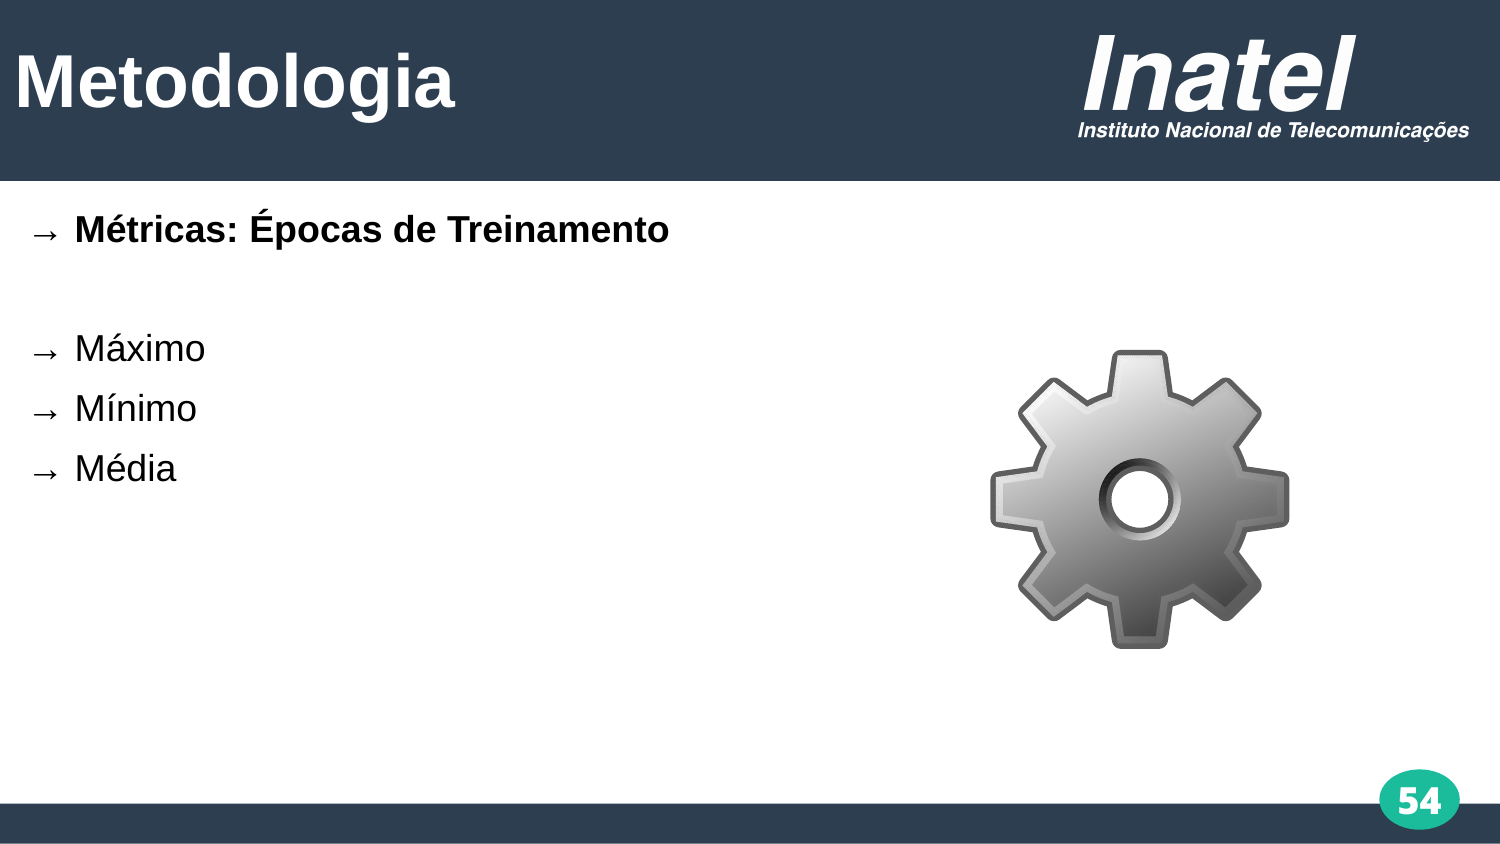

Metodologia
→ Métricas: Épocas de Treinamento
→ Máximo
→ Mínimo
→ Média
54